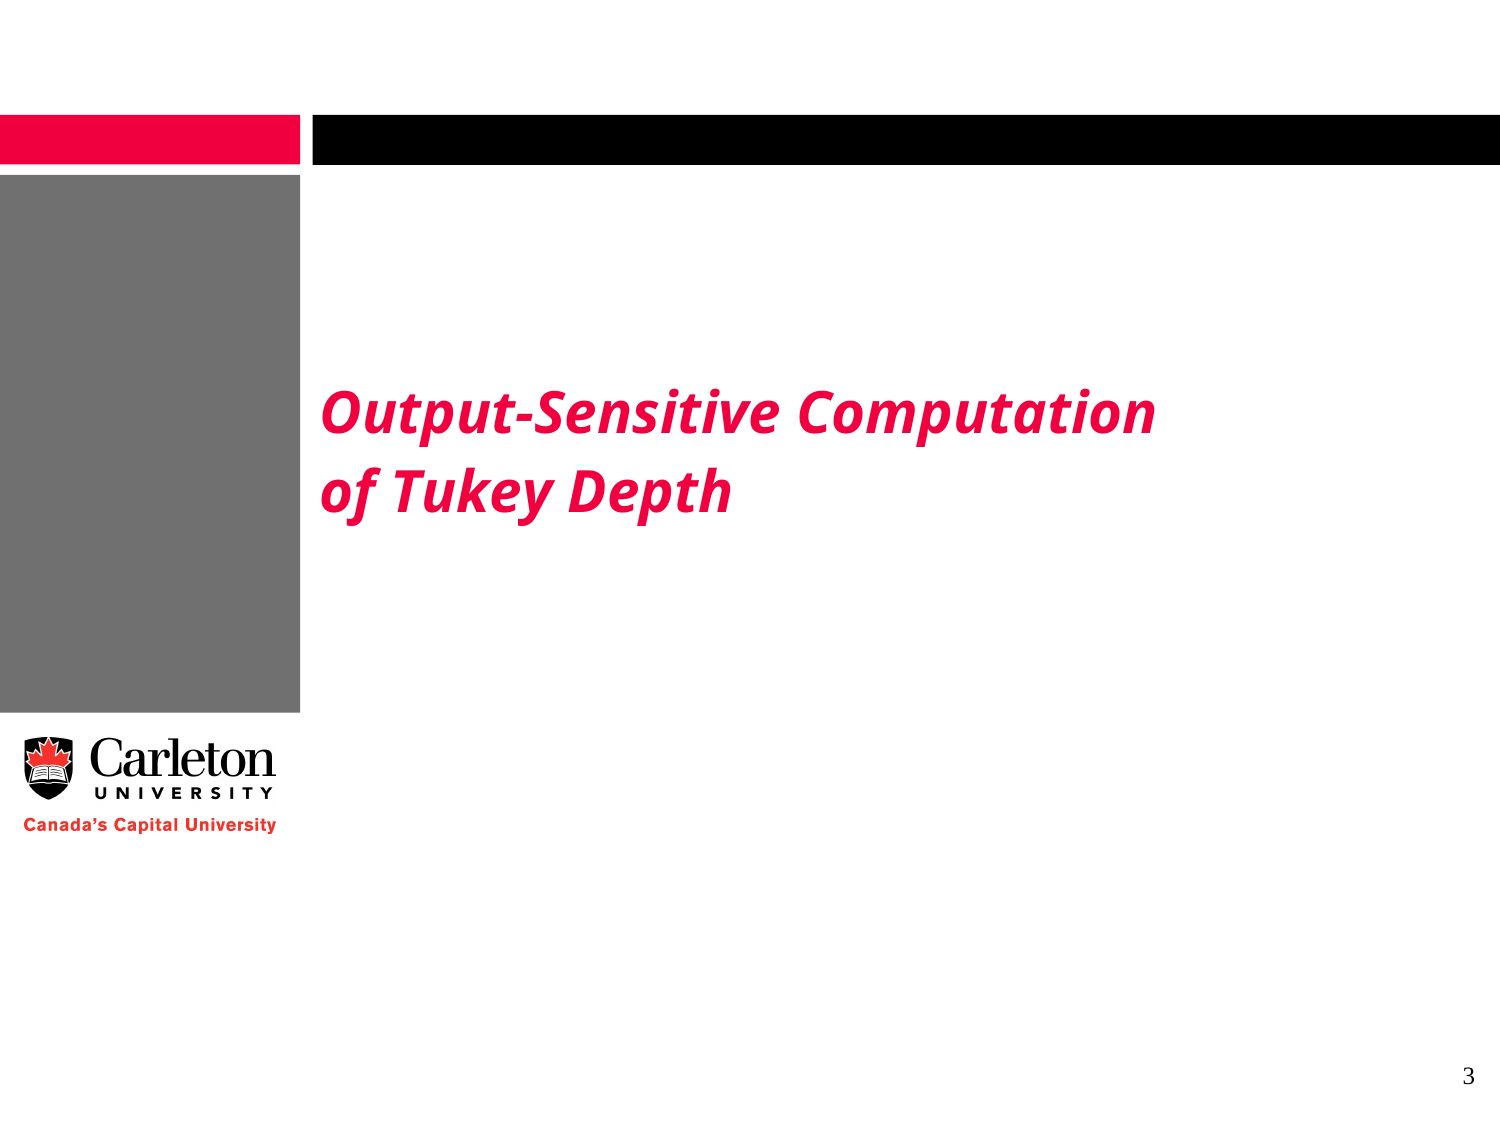

# Output-Sensitive Computation of Tukey Depth
3